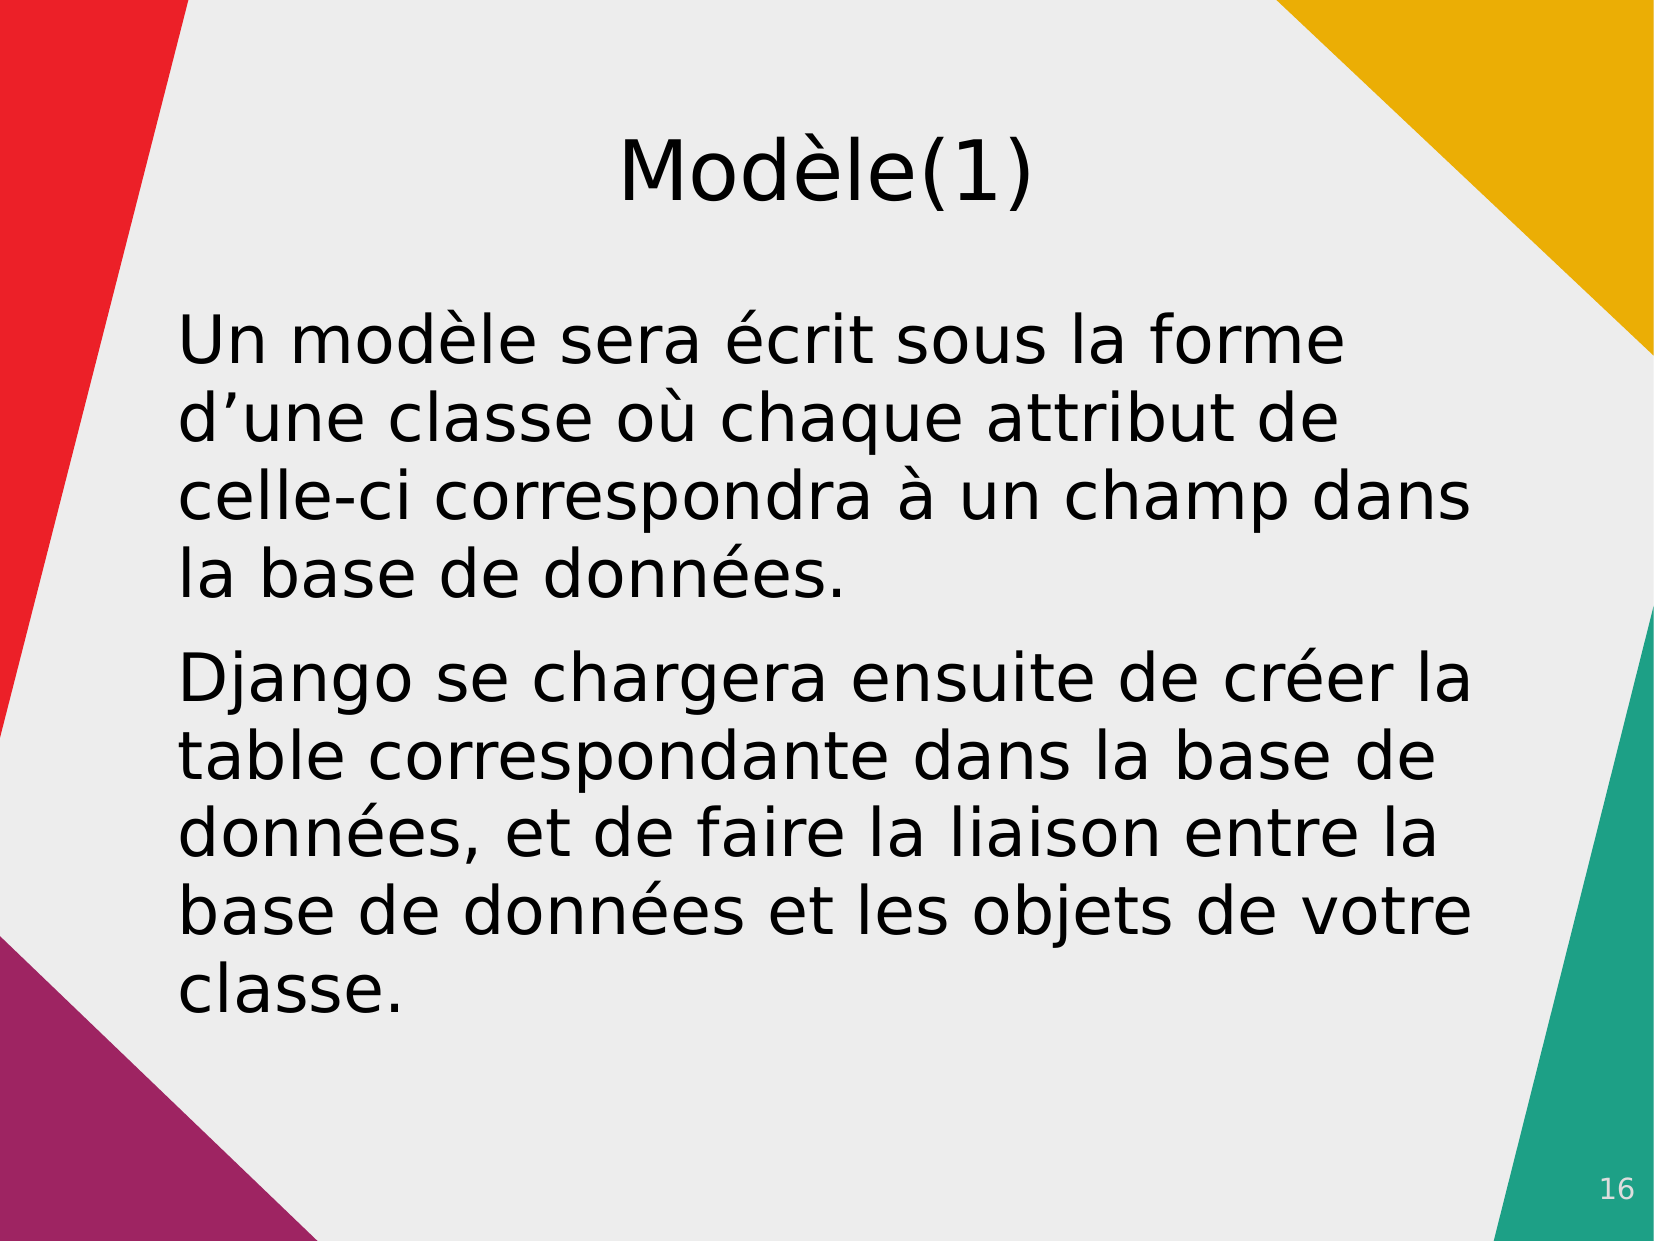

# Modèle(1)
Un modèle sera écrit sous la forme d’une classe où chaque attribut de celle-ci correspondra à un champ dans la base de données.
Django se chargera ensuite de créer la table correspondante dans la base de données, et de faire la liaison entre la base de données et les objets de votre classe.
16